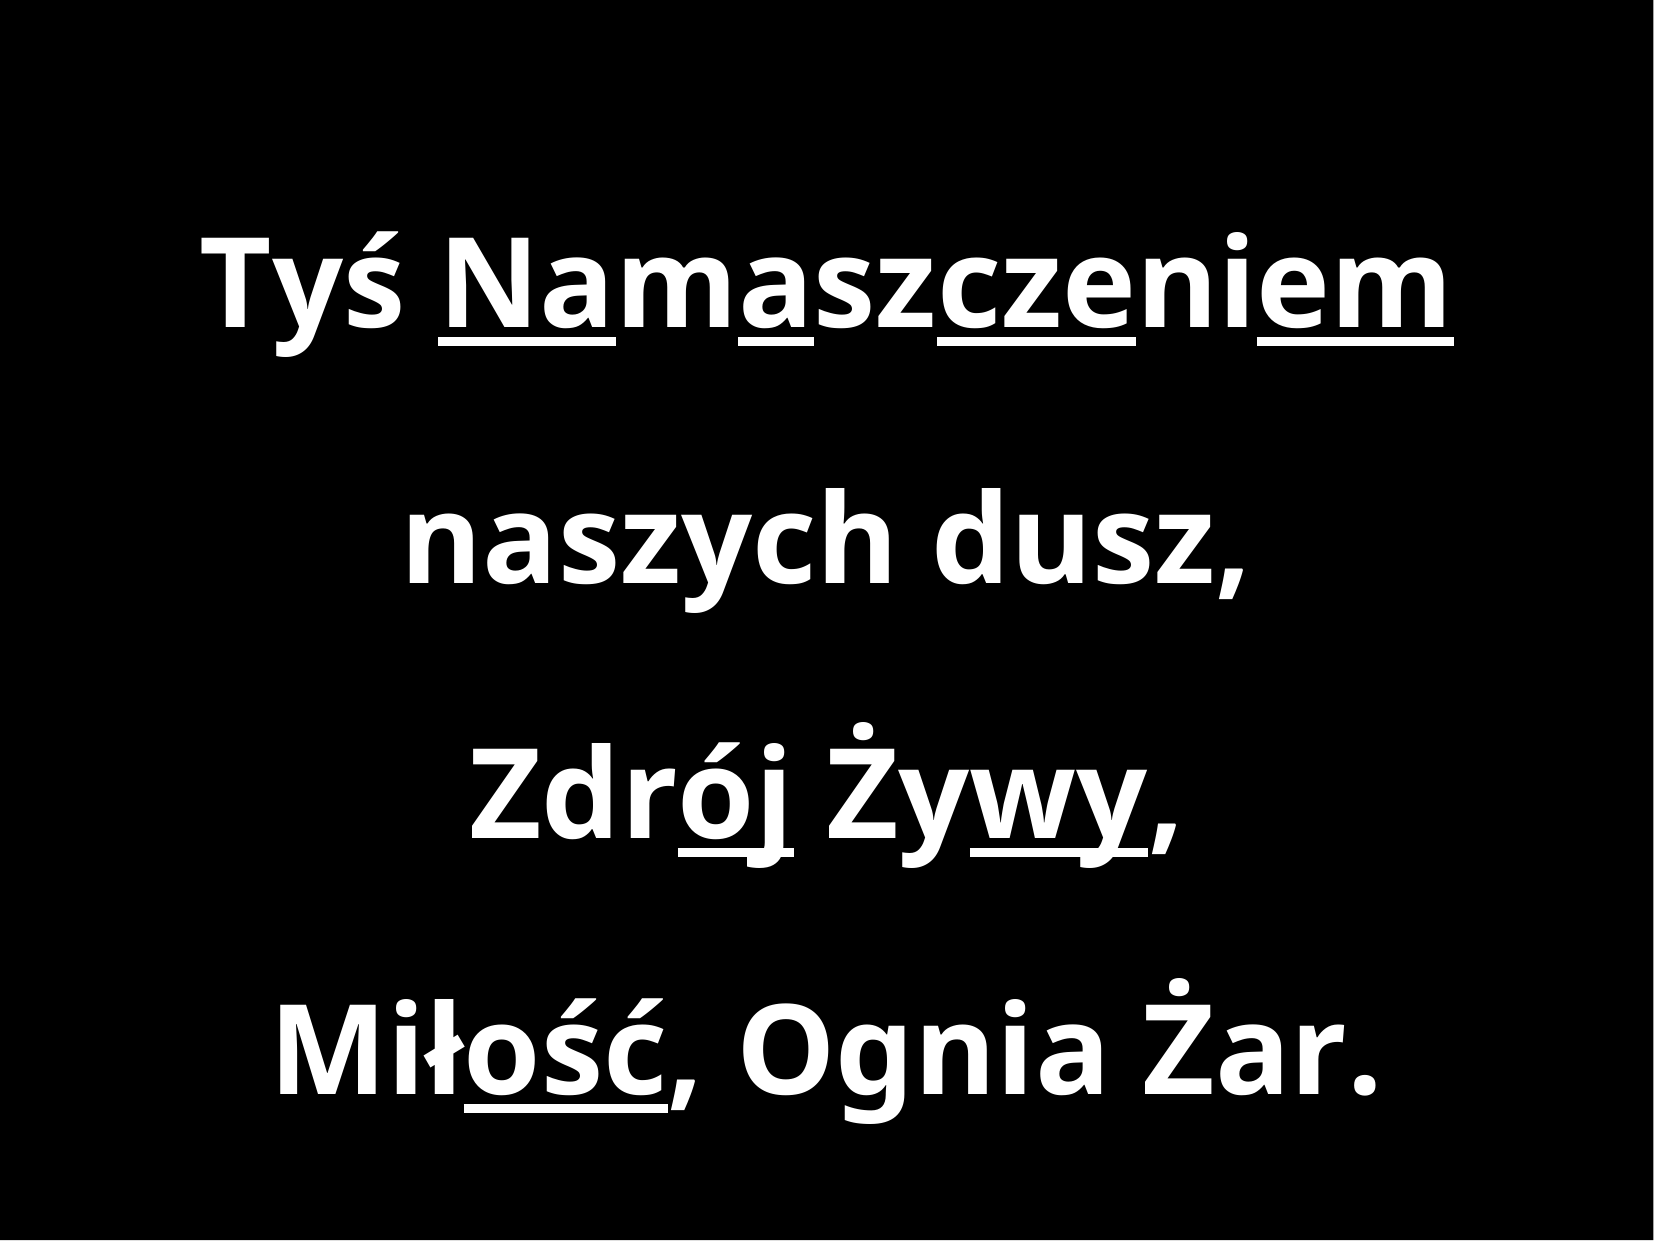

# Tyś Namaszczeniem naszych dusz, Zdrój Żywy, Miłość, Ognia Żar.